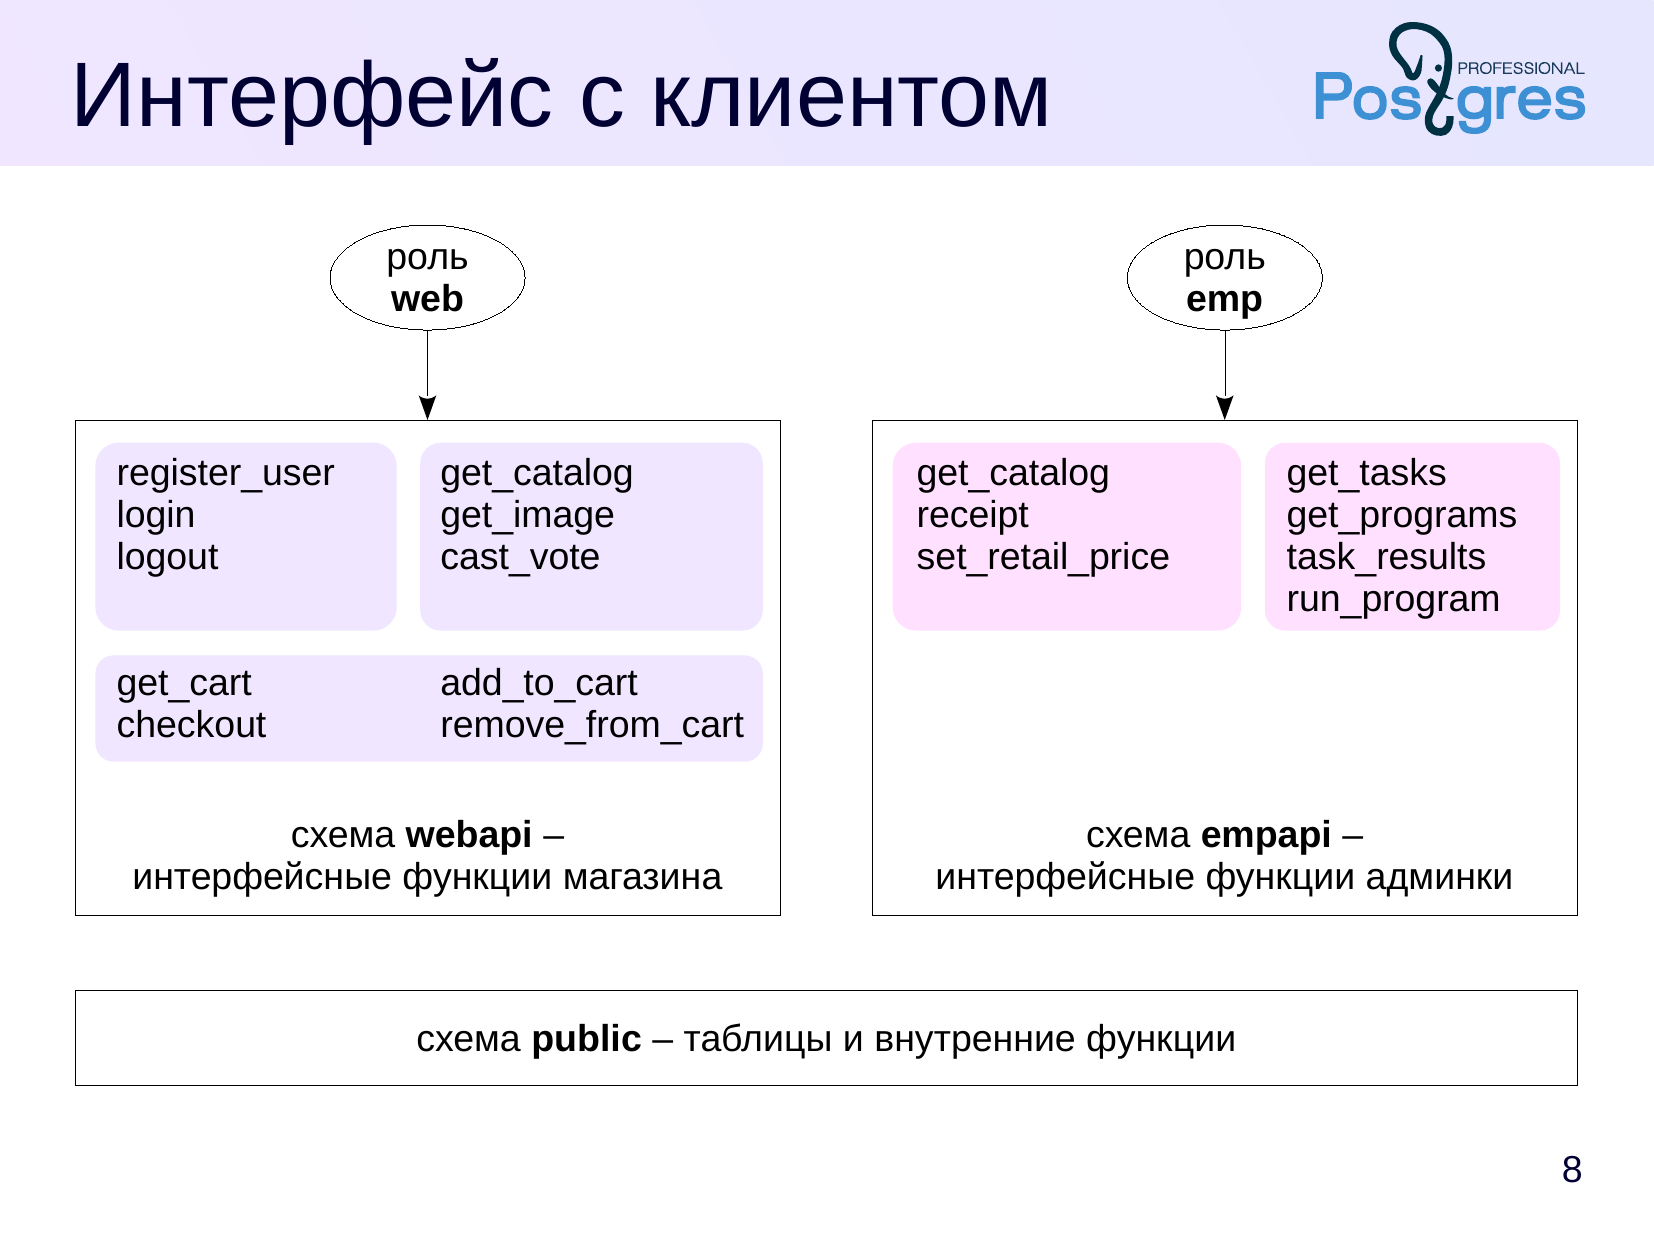

# Интерфейс с клиентом
роль
web
роль
emp
схема webapi –
интерфейсные функции магазина
схема empapi –
интерфейсные функции админки
register_user
login
logout
get_cart
checkout
get_catalog
get_image
cast_vote
add_to_cart
remove_from_cart
get_catalog
receipt
set_retail_price
get_tasks
get_programs
task_results
run_program
схема public – таблицы и внутренние функции